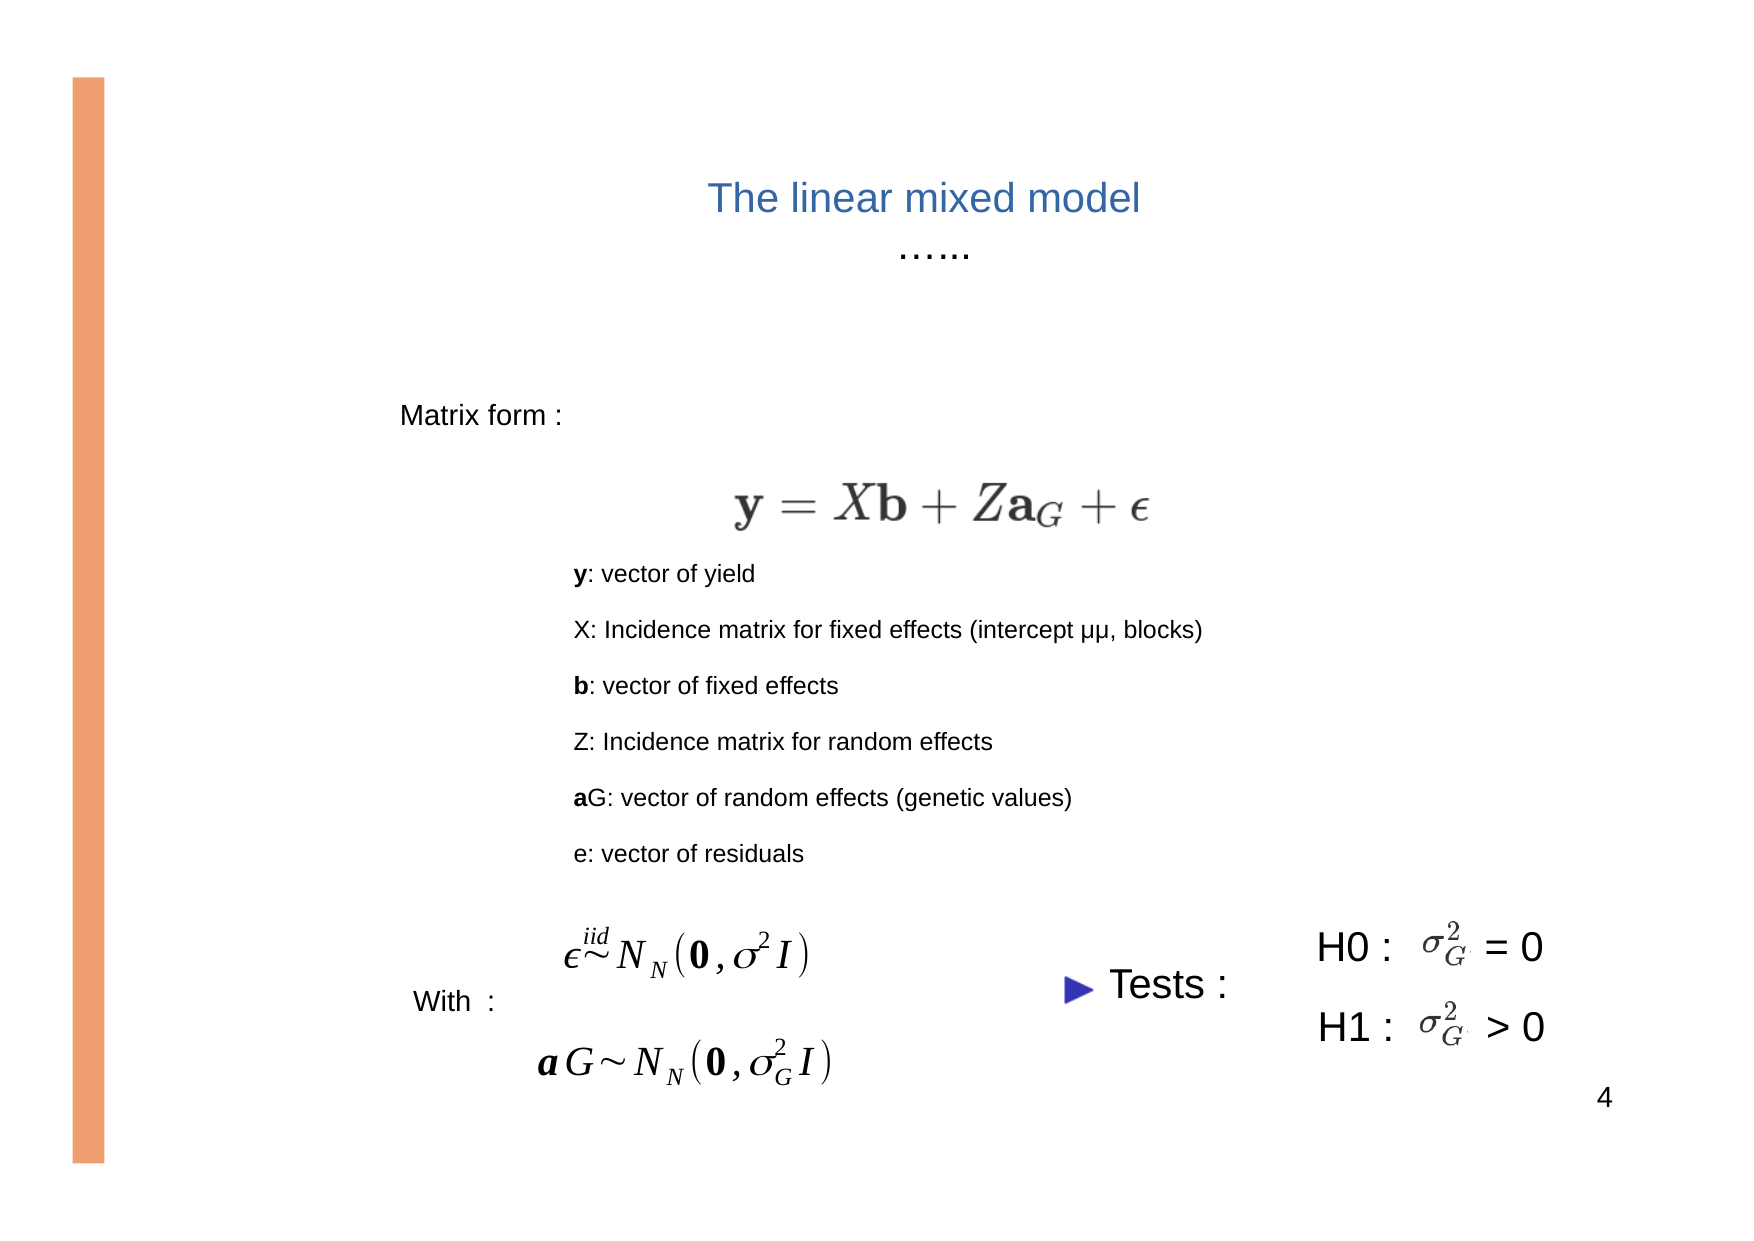

The linear mixed model
…...
Matrix form :
y: vector of yield
X: Incidence matrix for fixed effects (intercept μμ, blocks)
b: vector of fixed effects
Z: Incidence matrix for random effects
aG: vector of random effects (genetic values)
e: vector of residuals
H0 : = 0
Tests :
With	:
H1 : > 0
4